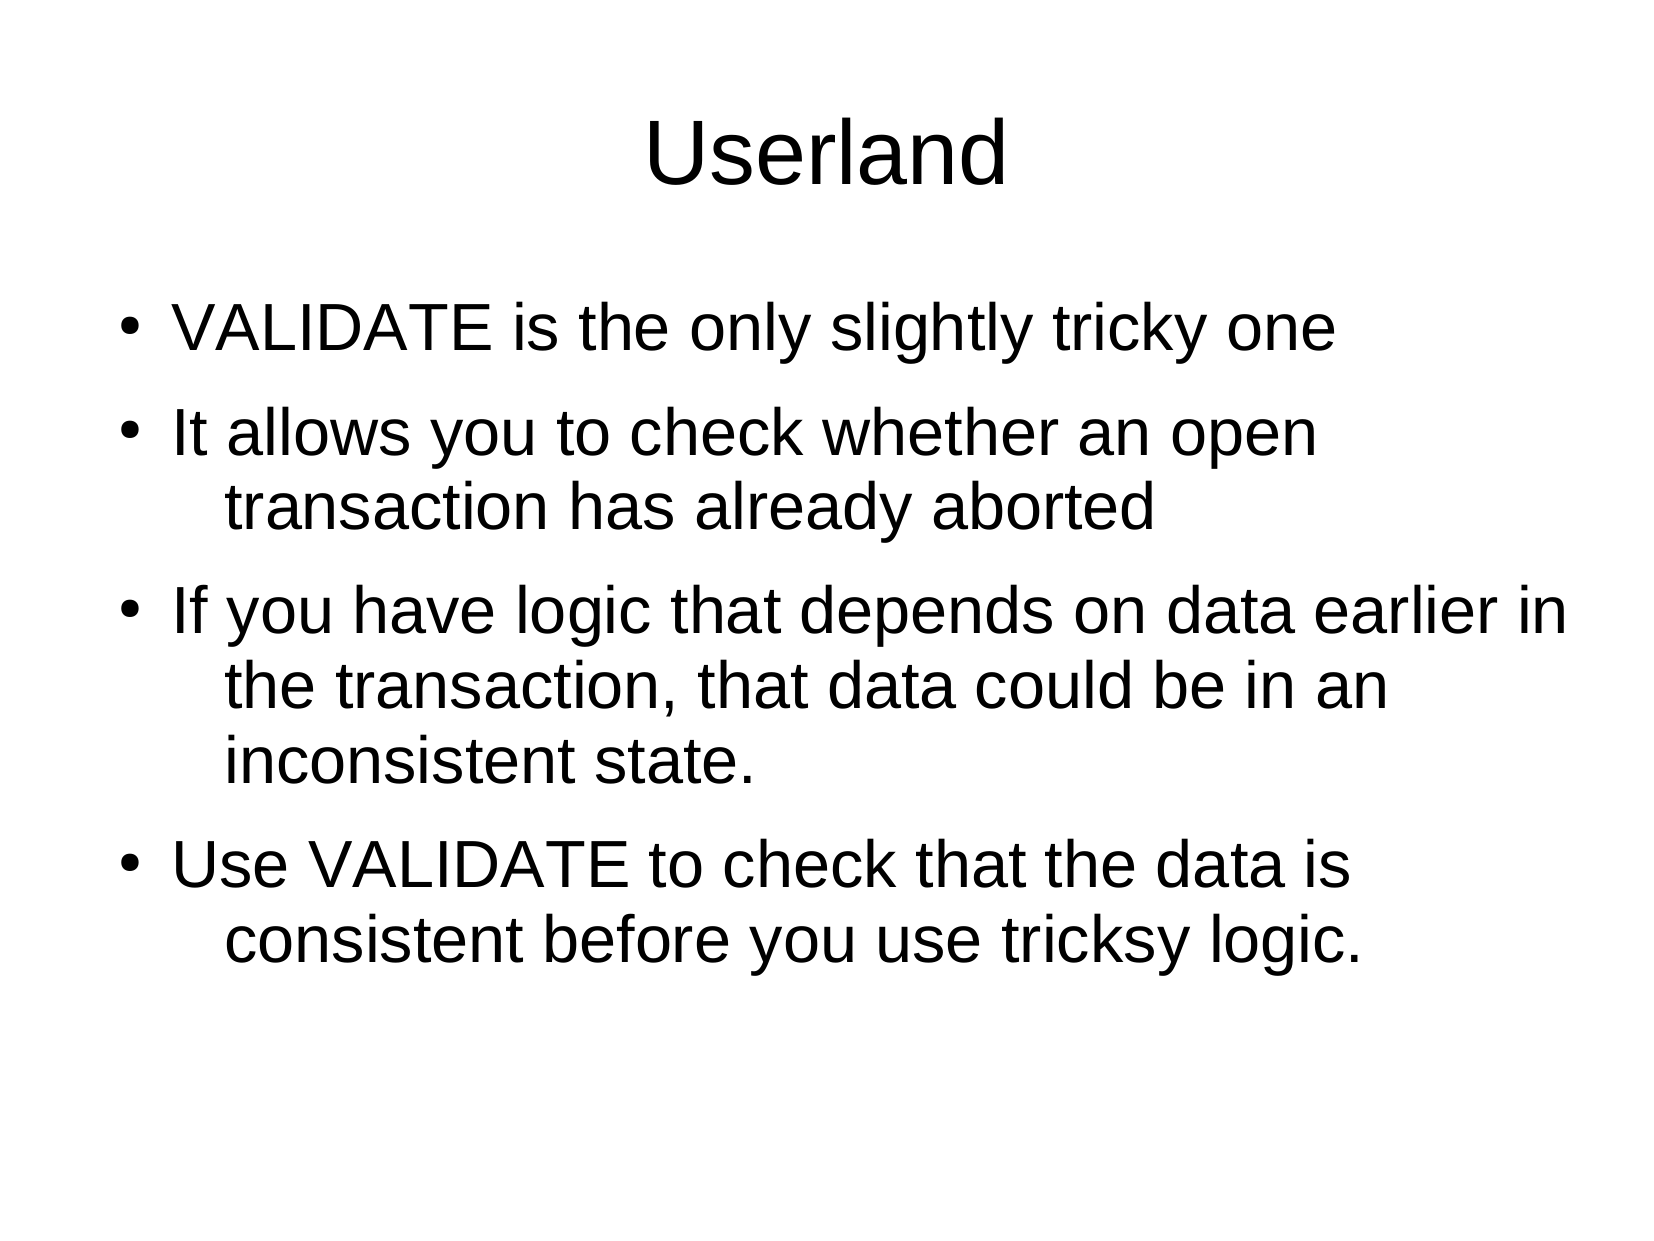

# Userland
VALIDATE is the only slightly tricky one
It allows you to check whether an open transaction has already aborted
If you have logic that depends on data earlier in the transaction, that data could be in an inconsistent state.
Use VALIDATE to check that the data is consistent before you use tricksy logic.